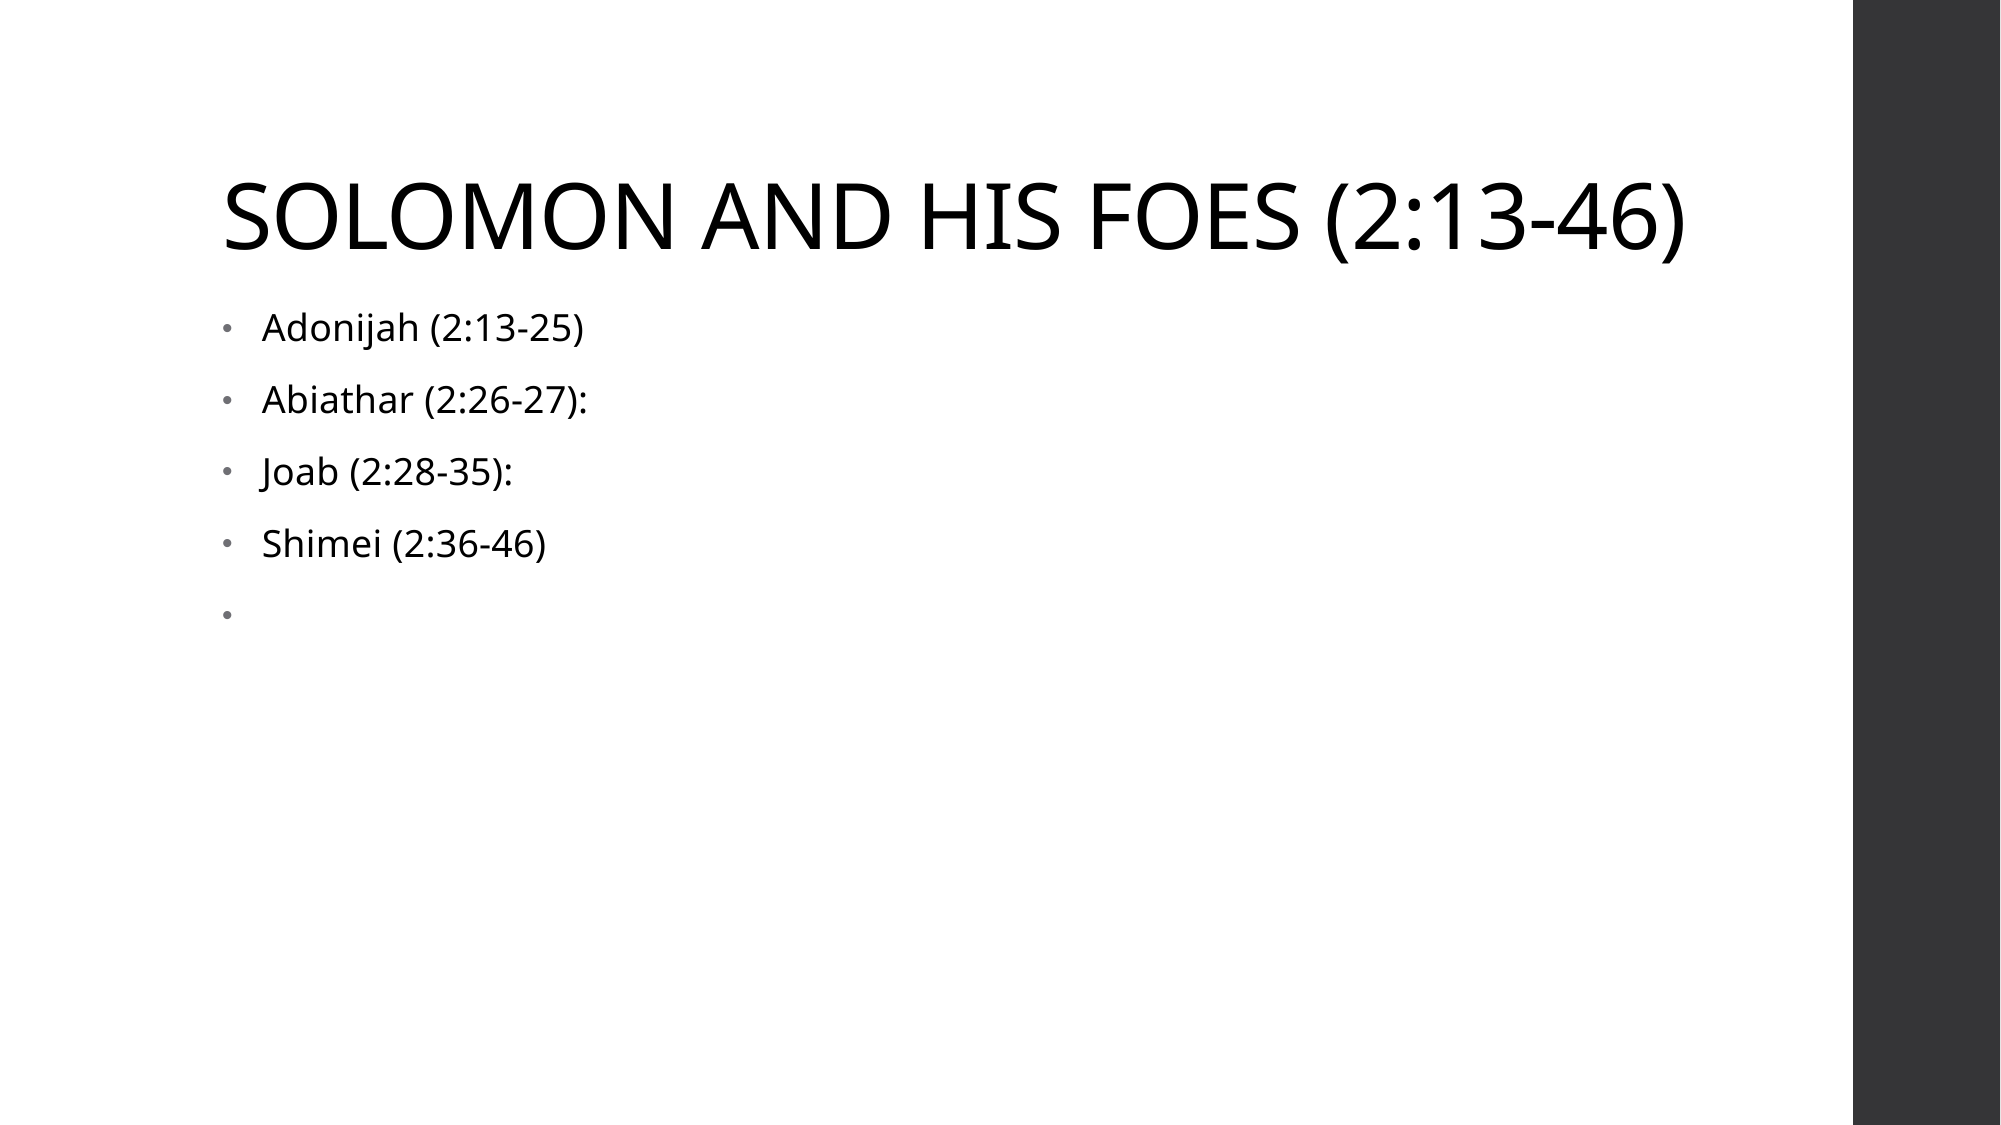

# SOLOMON AND HIS FOES (2:13-46)
 Adonijah (2:13-25)
 Abiathar (2:26-27):
 Joab (2:28-35):
 Shimei (2:36-46)